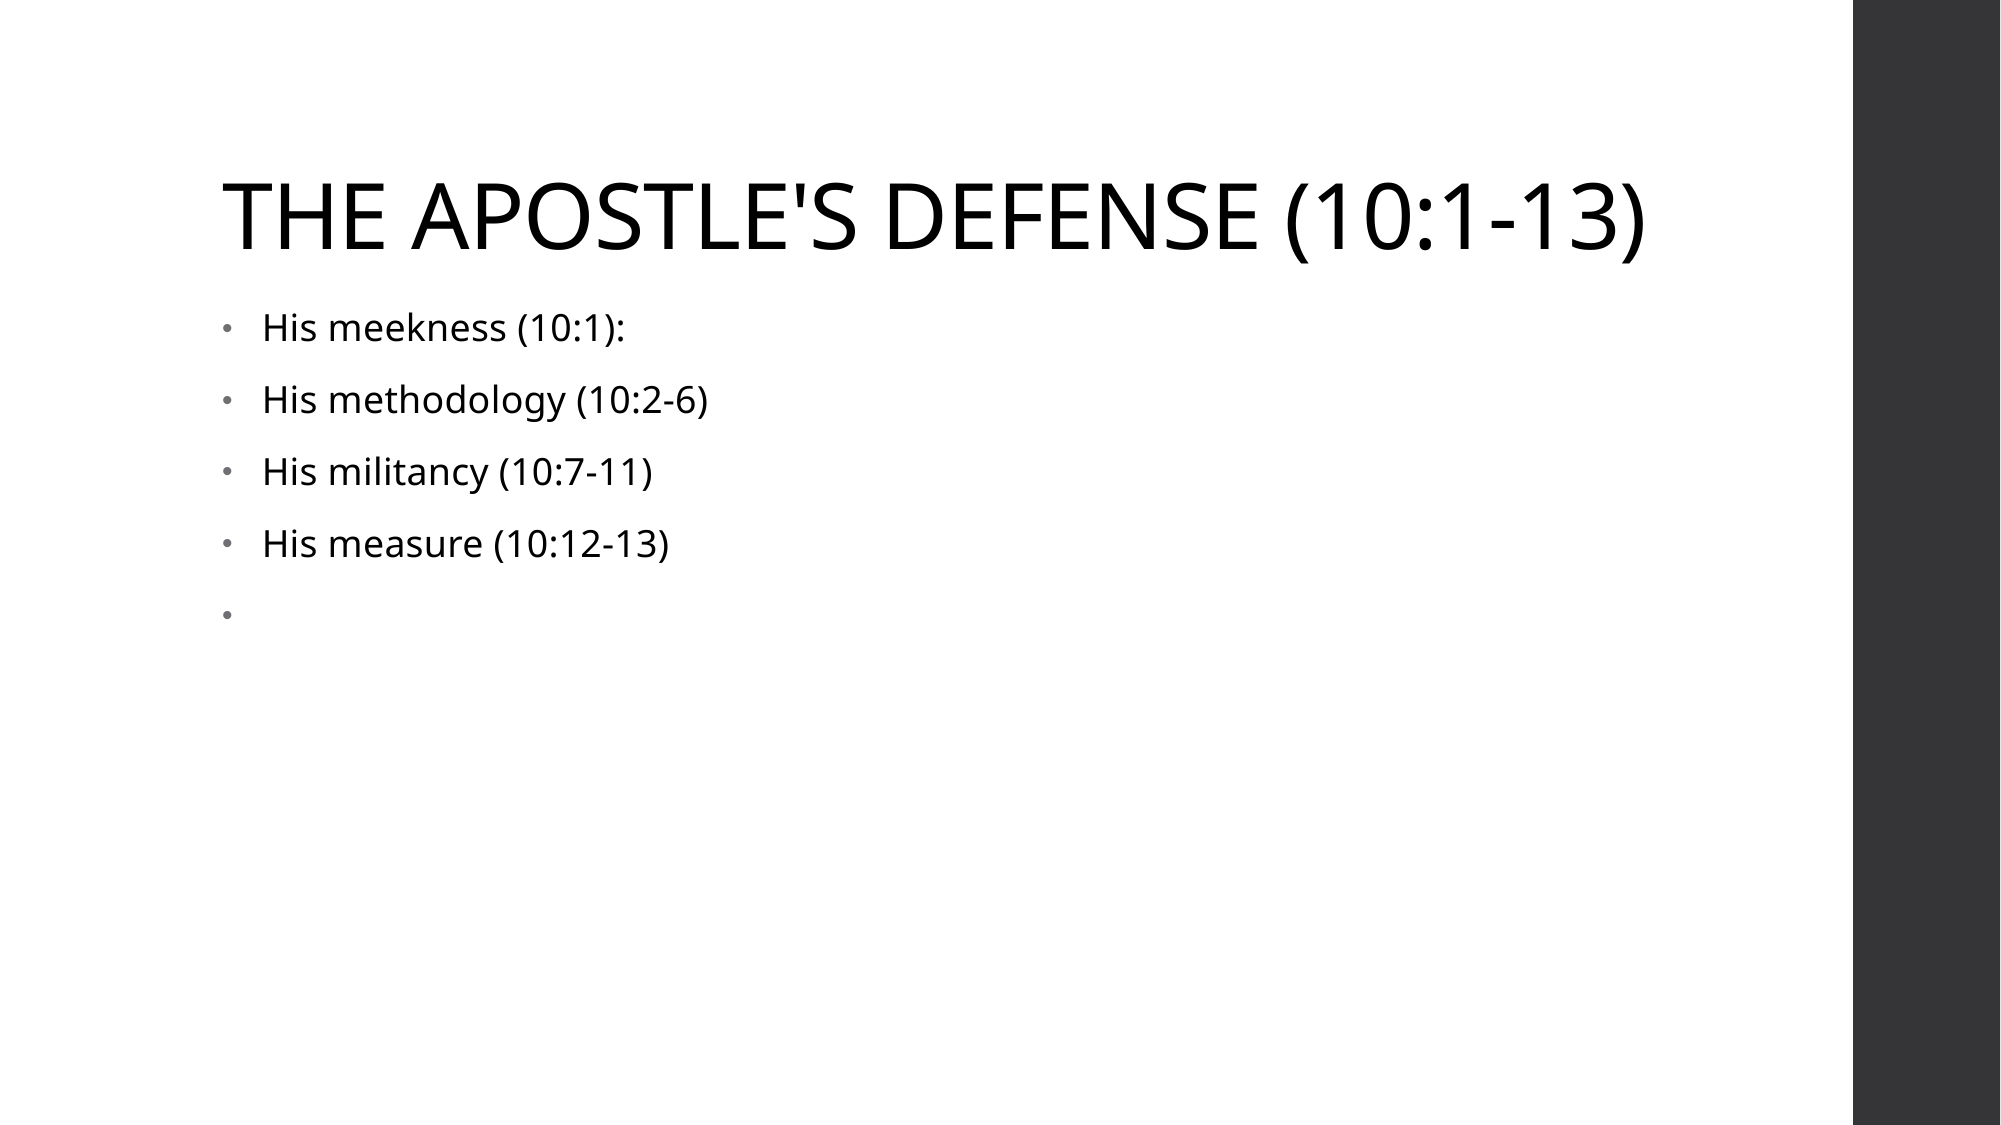

# THE APOSTLE'S DEFENSE (10:1-13)
 His meekness (10:1):
 His methodology (10:2-6)
 His militancy (10:7-11)
 His measure (10:12-13)